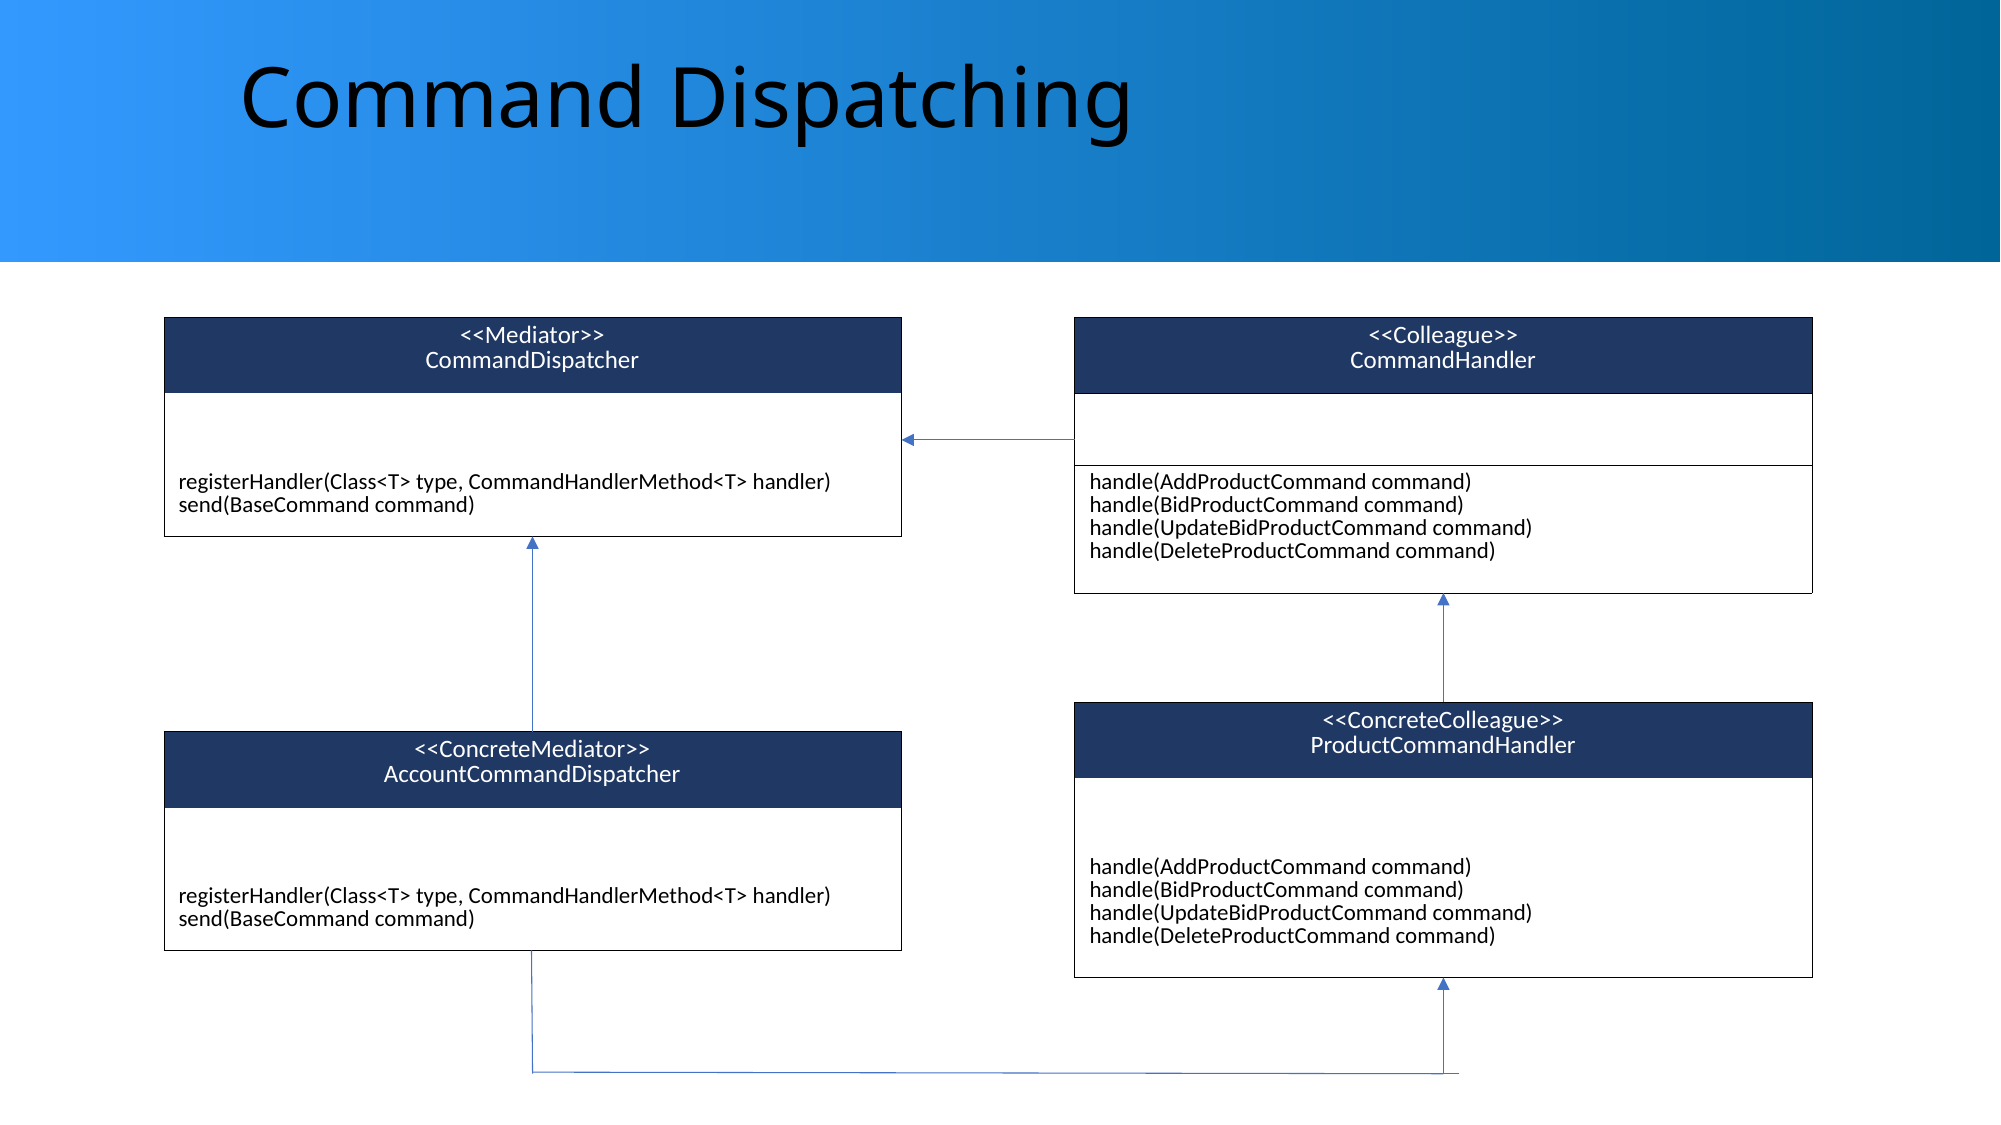

# Command Dispatching
| <<Mediator>> CommandDispatcher |
| --- |
| |
| registerHandler(Class<T> type, CommandHandlerMethod<T> handler) send(BaseCommand command) |
| <<Colleague>> CommandHandler |
| --- |
| |
| handle(AddProductCommand command) handle(BidProductCommand command) handle(UpdateBidProductCommand command) handle(DeleteProductCommand command) |
| <<ConcreteColleague>> ProductCommandHandler |
| --- |
| |
| handle(AddProductCommand command) handle(BidProductCommand command) handle(UpdateBidProductCommand command) handle(DeleteProductCommand command) |
| <<ConcreteMediator>> AccountCommandDispatcher |
| --- |
| |
| registerHandler(Class<T> type, CommandHandlerMethod<T> handler) send(BaseCommand command) |